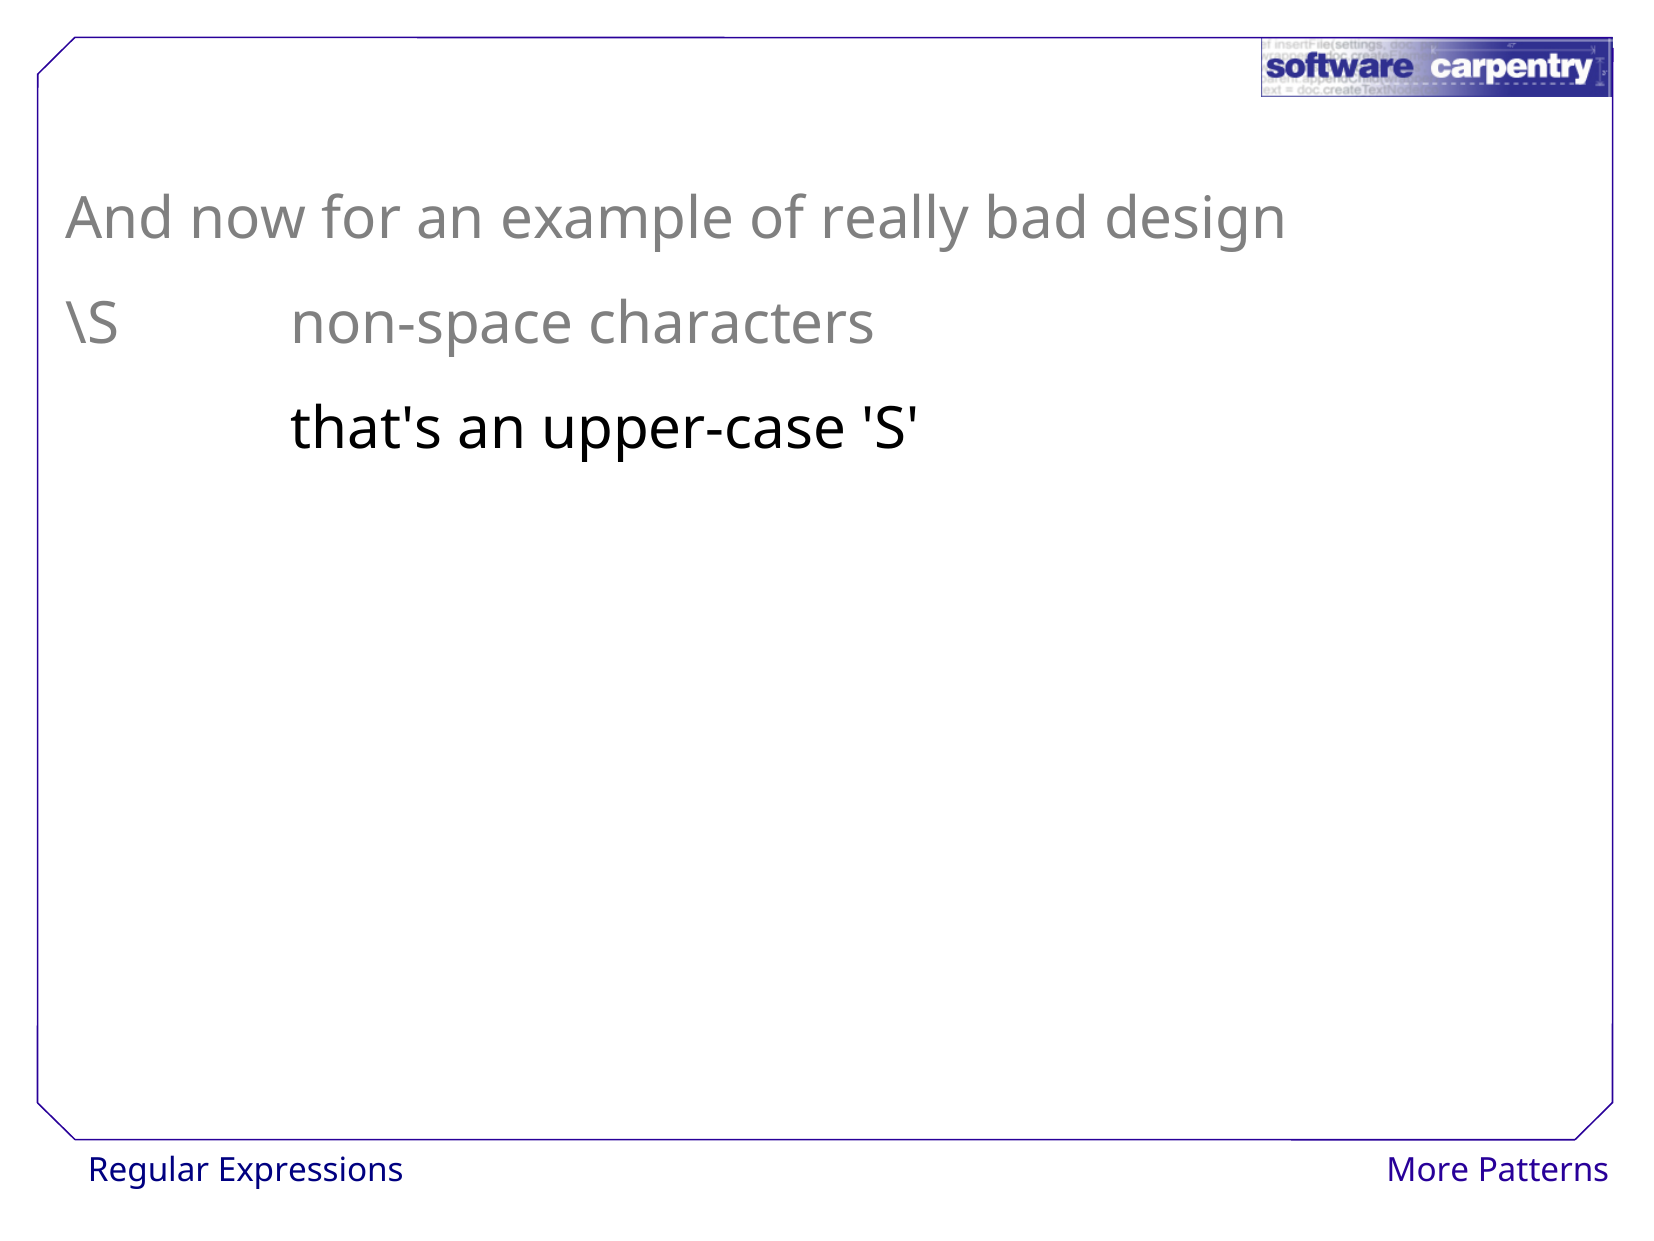

And now for an example of really bad design
\S			non-space characters
			that's an upper-case 'S'